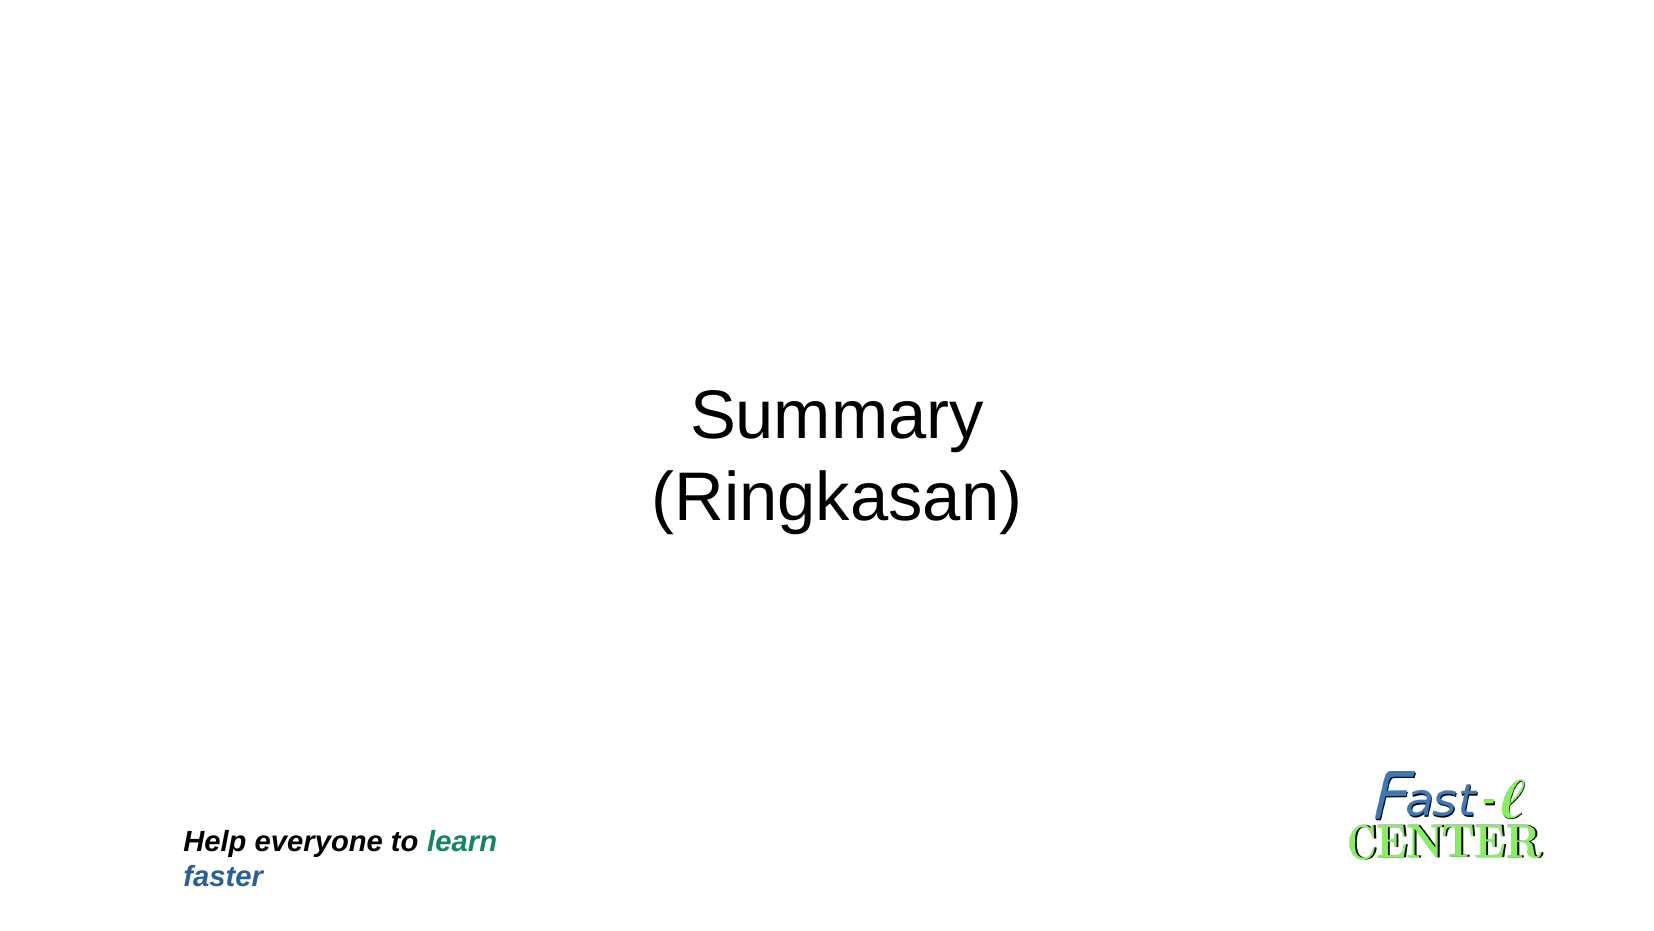

Summary
(Ringkasan)
Help everyone to learn faster